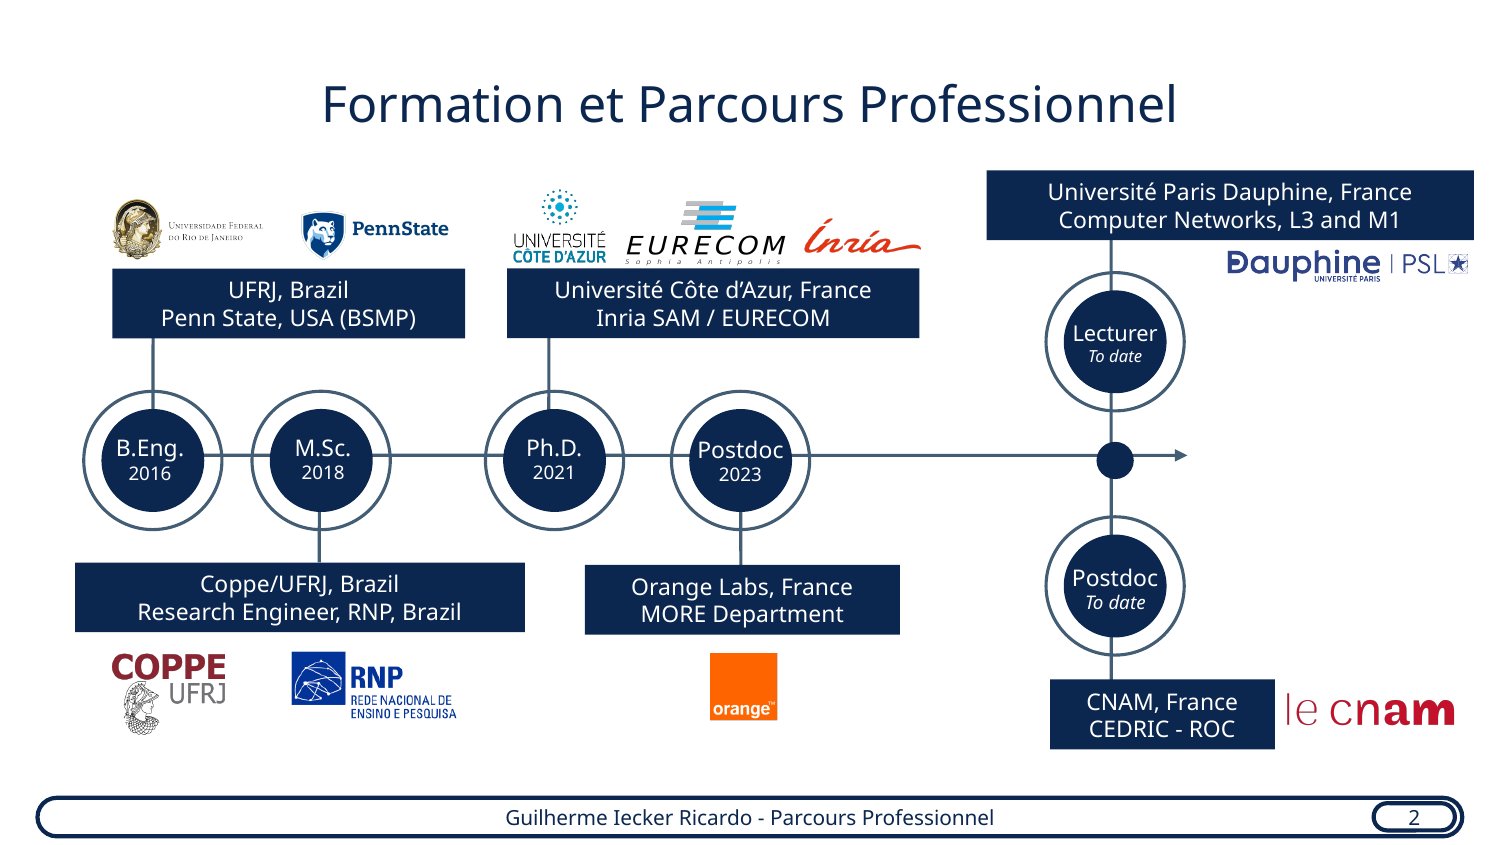

# Formation et Parcours Professionnel
Université Paris Dauphine, France
Computer Networks, L3 and M1
Lecturer
To date
Postdoc
To date
CNAM, France
CEDRIC - ROC
Université Côte d’Azur, France
Inria SAM / EURECOM
Ph.D.
2021
UFRJ, Brazil
Penn State, USA (BSMP)
B.Eng.
2016
M.Sc.
2018
Coppe/UFRJ, Brazil
Research Engineer, RNP, Brazil
Postdoc
2023
Orange Labs, France
MORE Department
Guilherme Iecker Ricardo - Parcours Professionnel
2